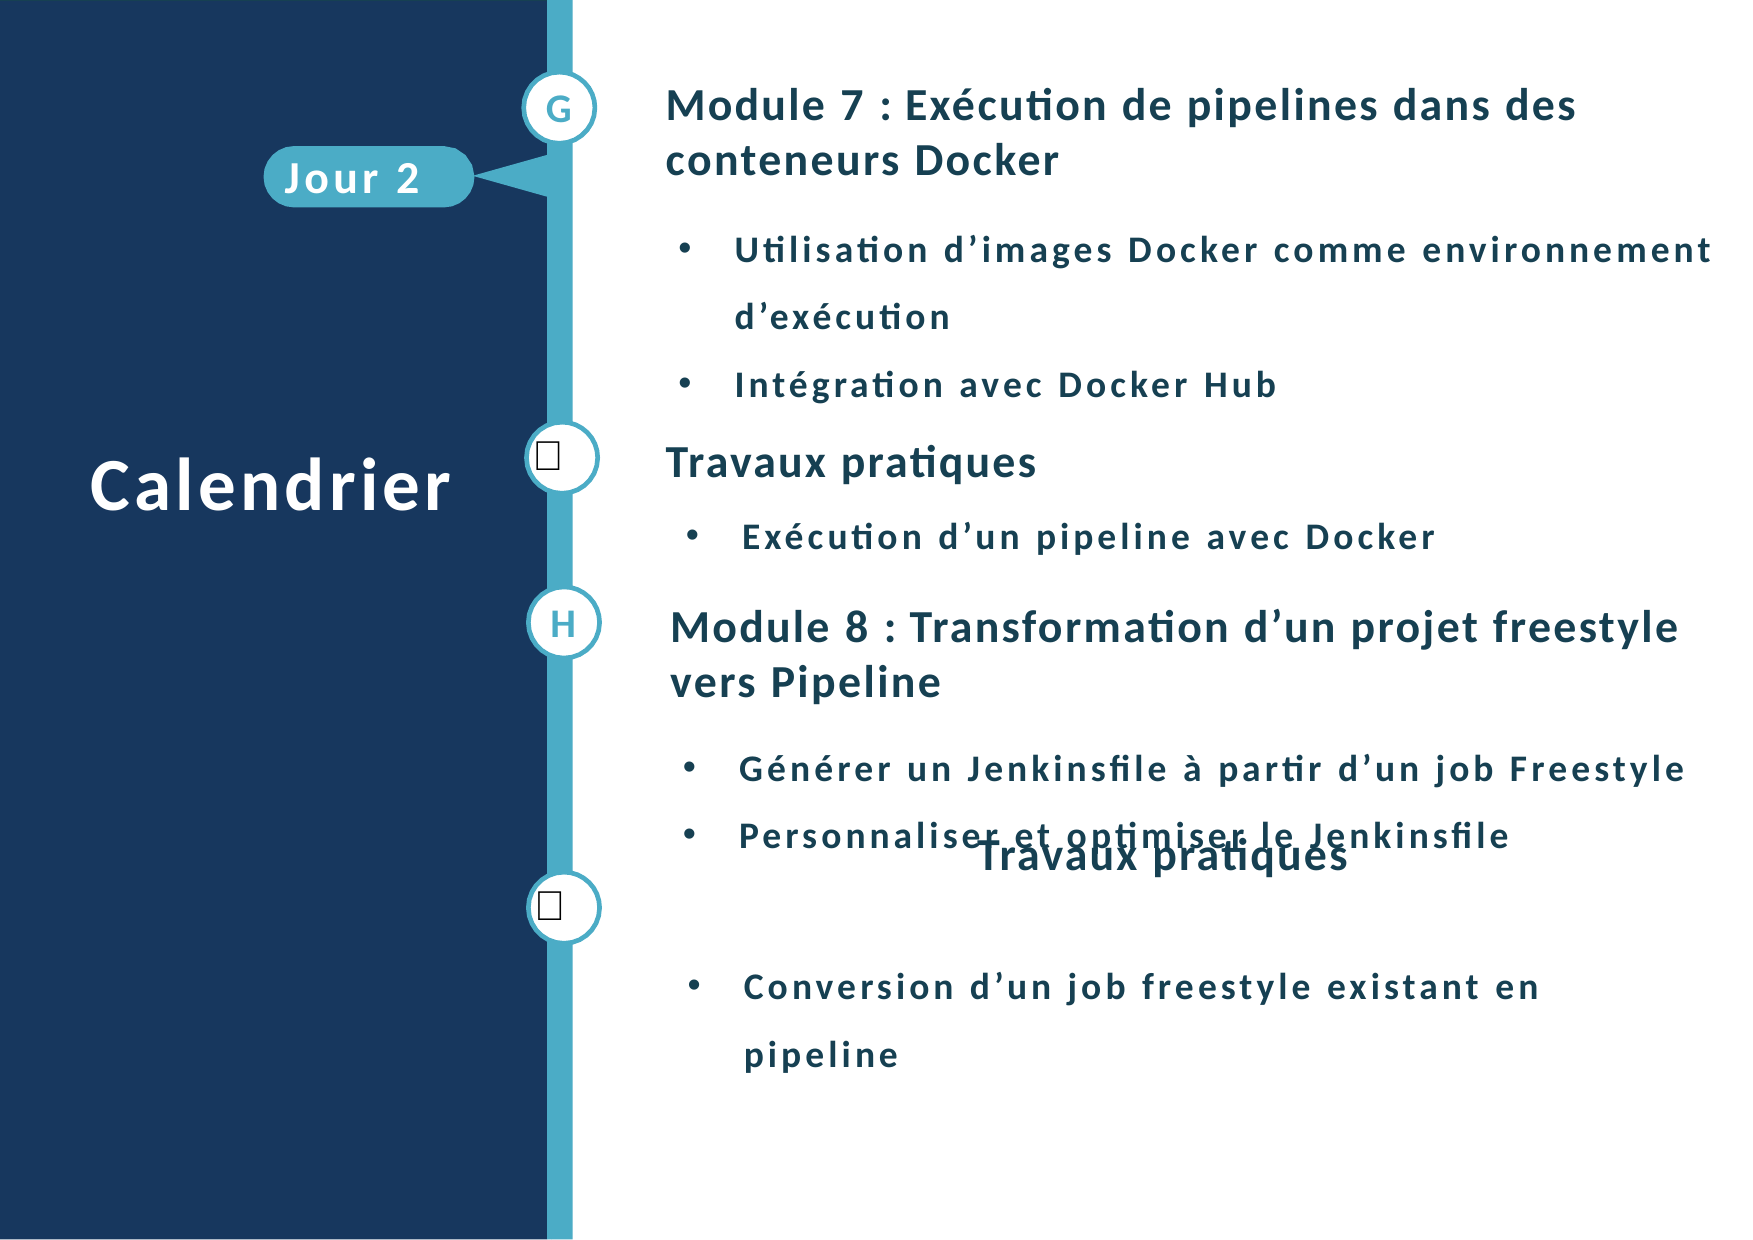

Module 7 : Exécution de pipelines dans des conteneurs Docker
G
Jour 2
Utilisation d’images Docker comme environnement d’exécution
Intégration avec Docker Hub
🚀
Travaux pratiques
Calendrier
Exécution d’un pipeline avec Docker
H
Module 8 : Transformation d’un projet freestyle vers Pipeline
Générer un Jenkinsfile à partir d’un job Freestyle
Personnaliser et optimiser le Jenkinsfile
Travaux pratiques
🚀
Conversion d’un job freestyle existant en pipeline